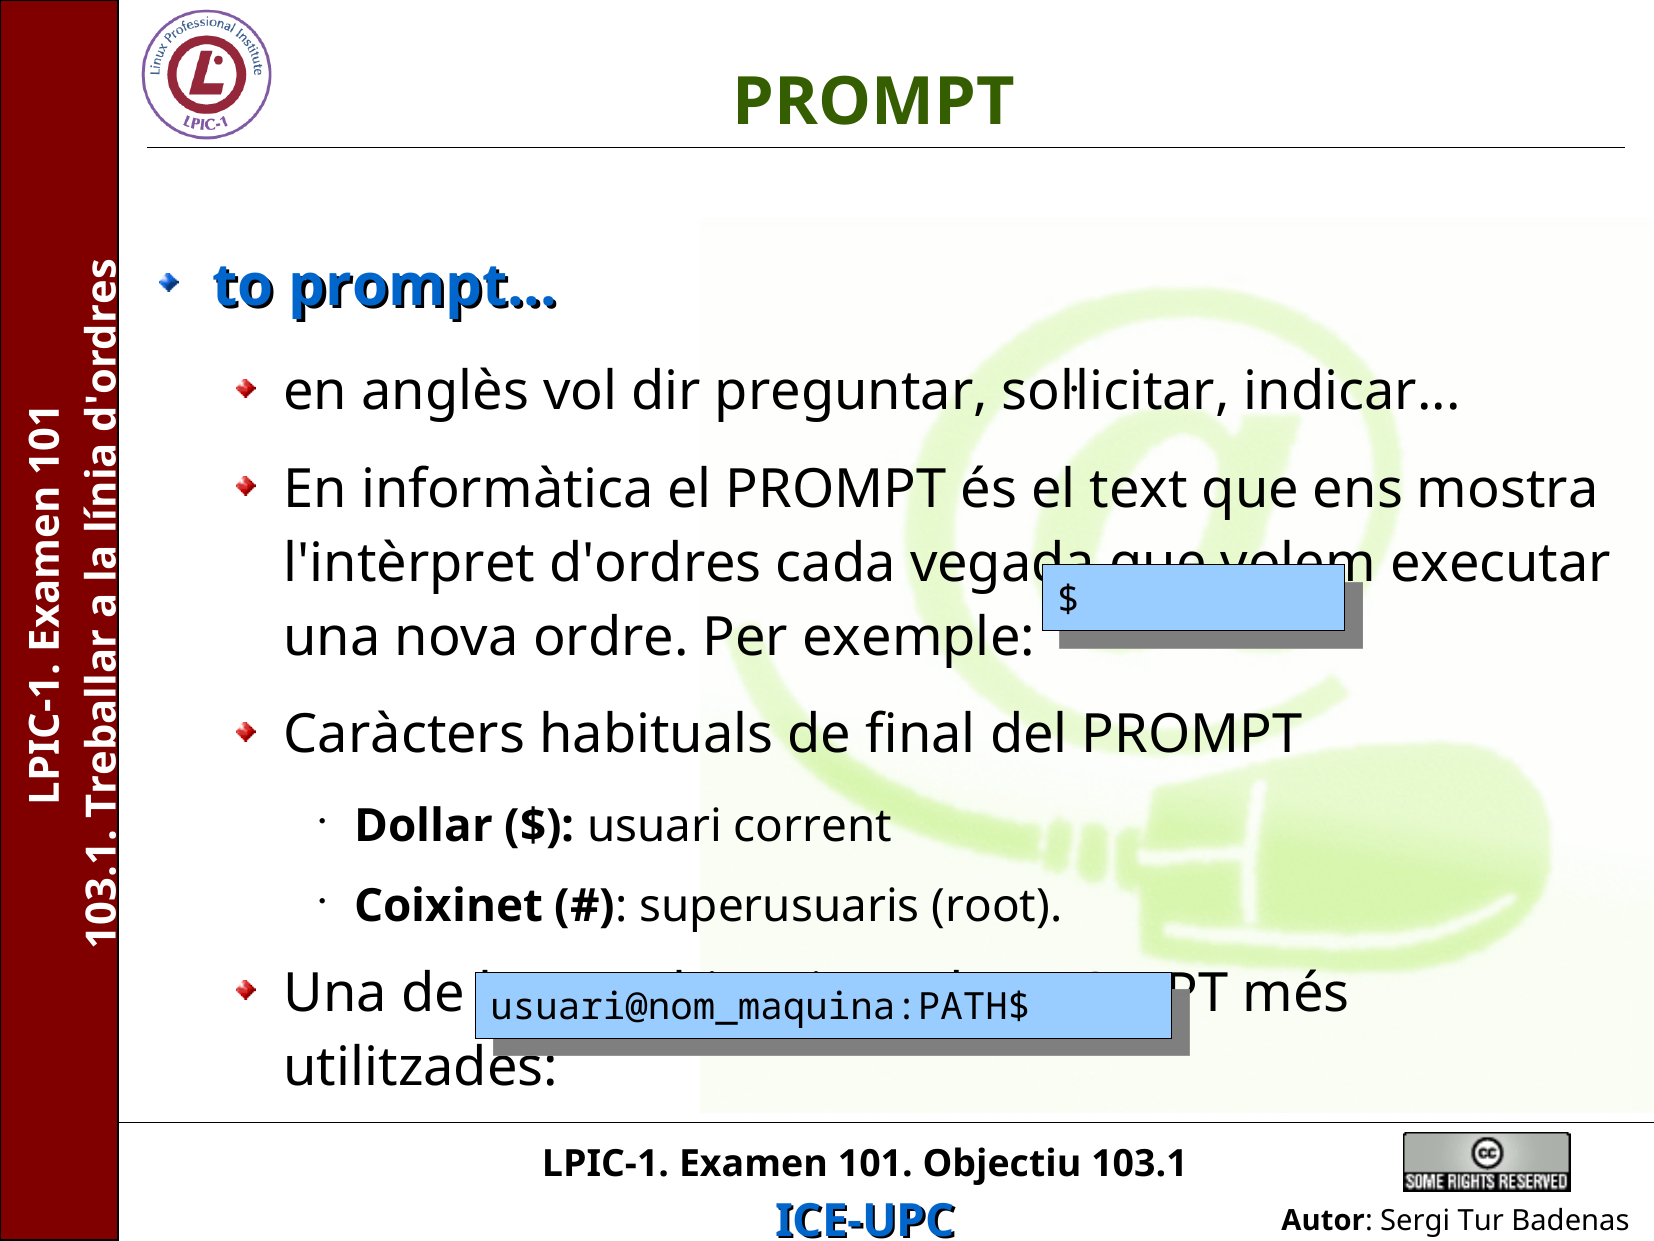

# PROMPT
to prompt...
en anglès vol dir preguntar, sol·licitar, indicar...
En informàtica el PROMPT és el text que ens mostra l'intèrpret d'ordres cada vegada que volem executar una nova ordre. Per exemple:
Caràcters habituals de final del PROMPT
Dollar ($): usuari corrent
Coixinet (#): superusuaris (root).
Una de les combinacions de PROMPT més utilitzades:
$
usuari@nom_maquina:PATH$